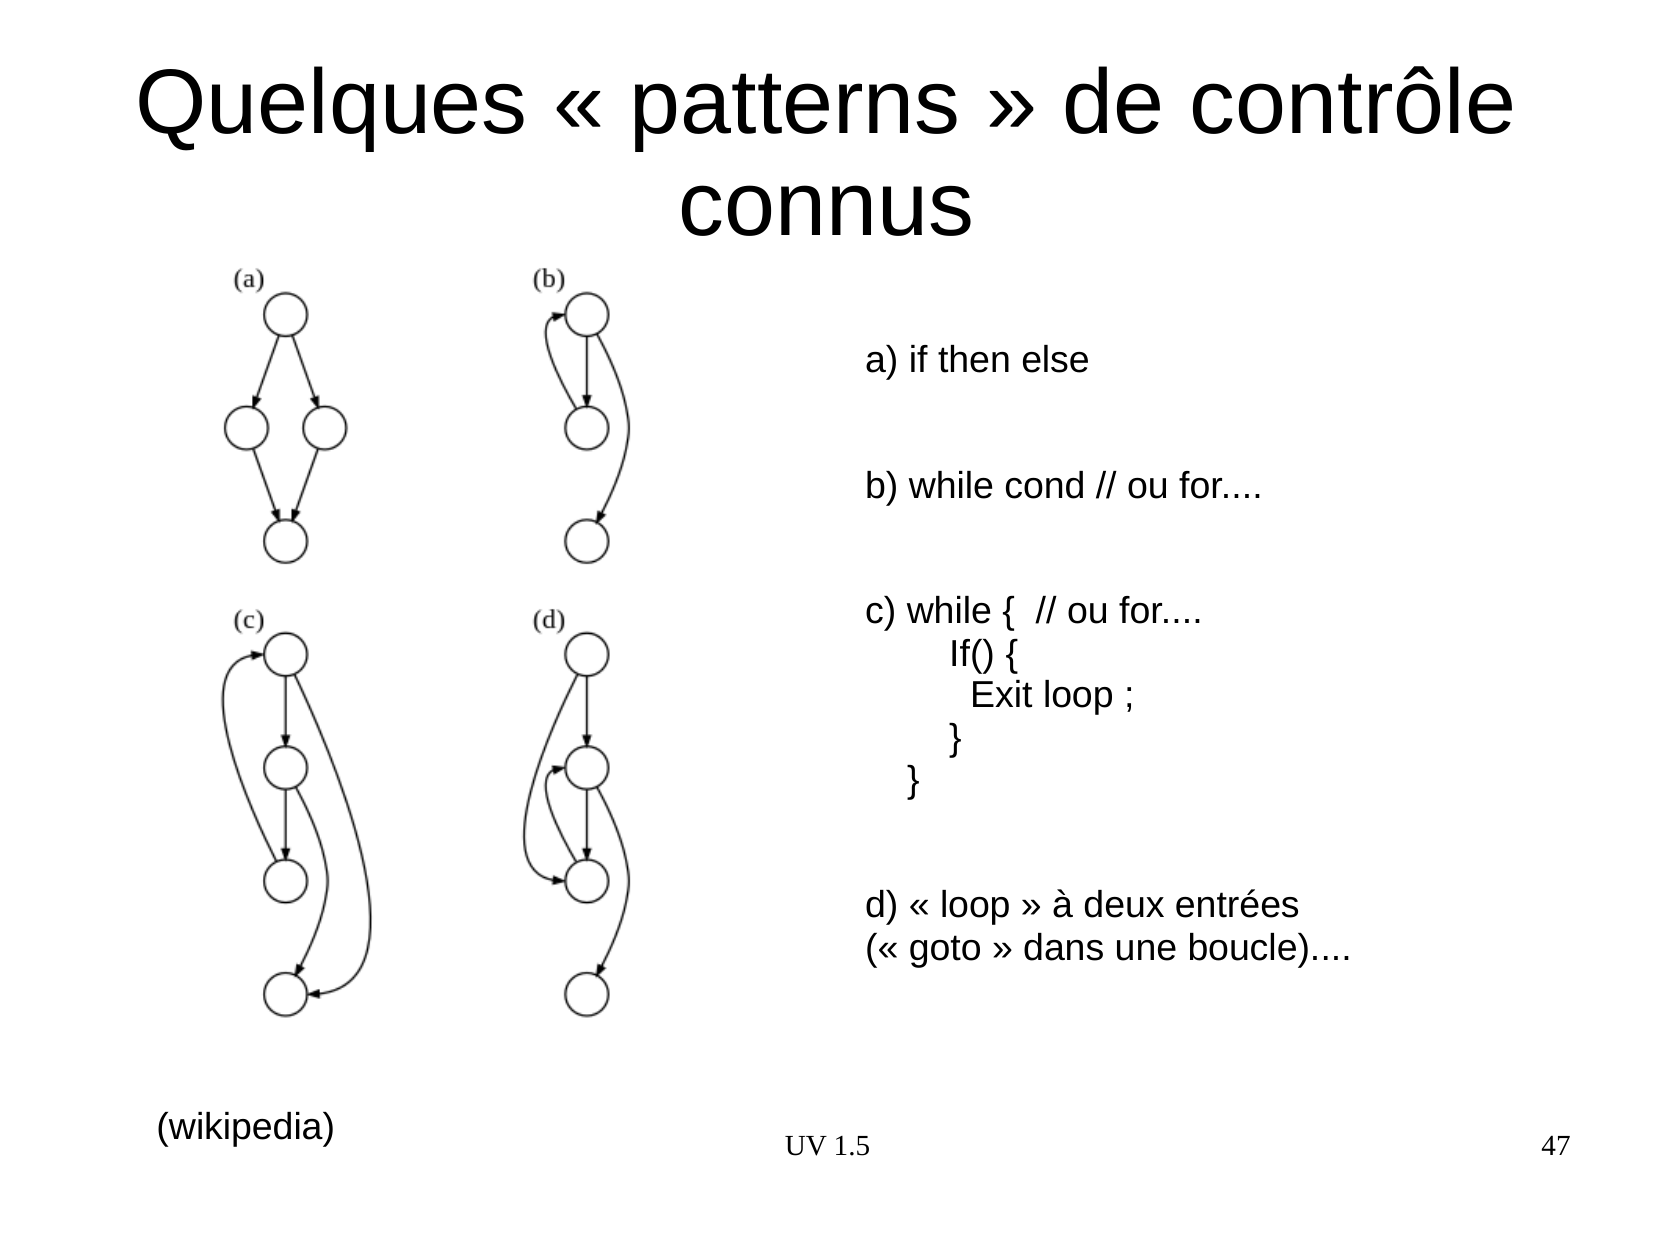

# Quelques « patterns » de contrôle connus
a) if then else
b) while cond // ou for....
c) while { // ou for....
 If() {
 Exit loop ;
 }
 }
d) « loop » à deux entrées (« goto » dans une boucle)....
(wikipedia)
UV 1.5
47